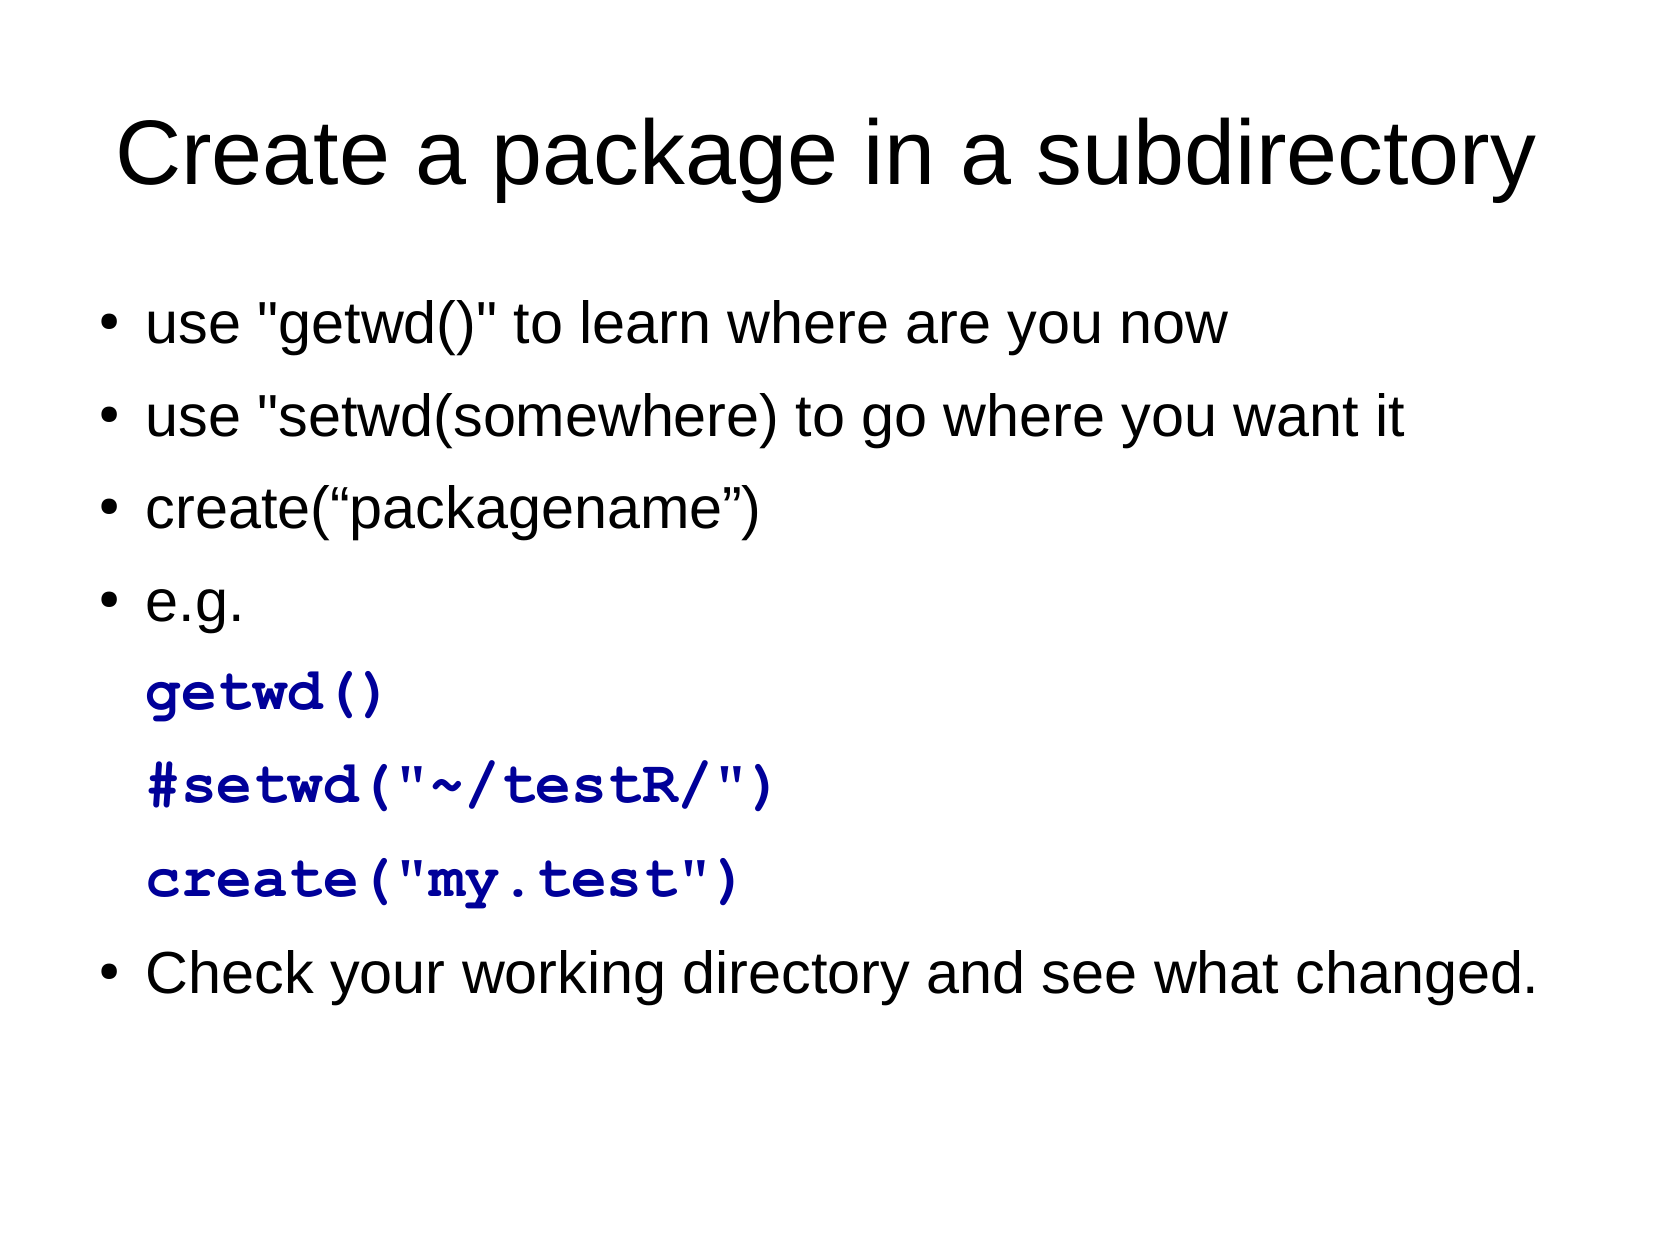

# Create a package in a subdirectory
use "getwd()" to learn where are you now
use "setwd(somewhere) to go where you want it
create(“packagename”)
e.g.
getwd()
#setwd("~/testR/")
create("my.test")
Check your working directory and see what changed.